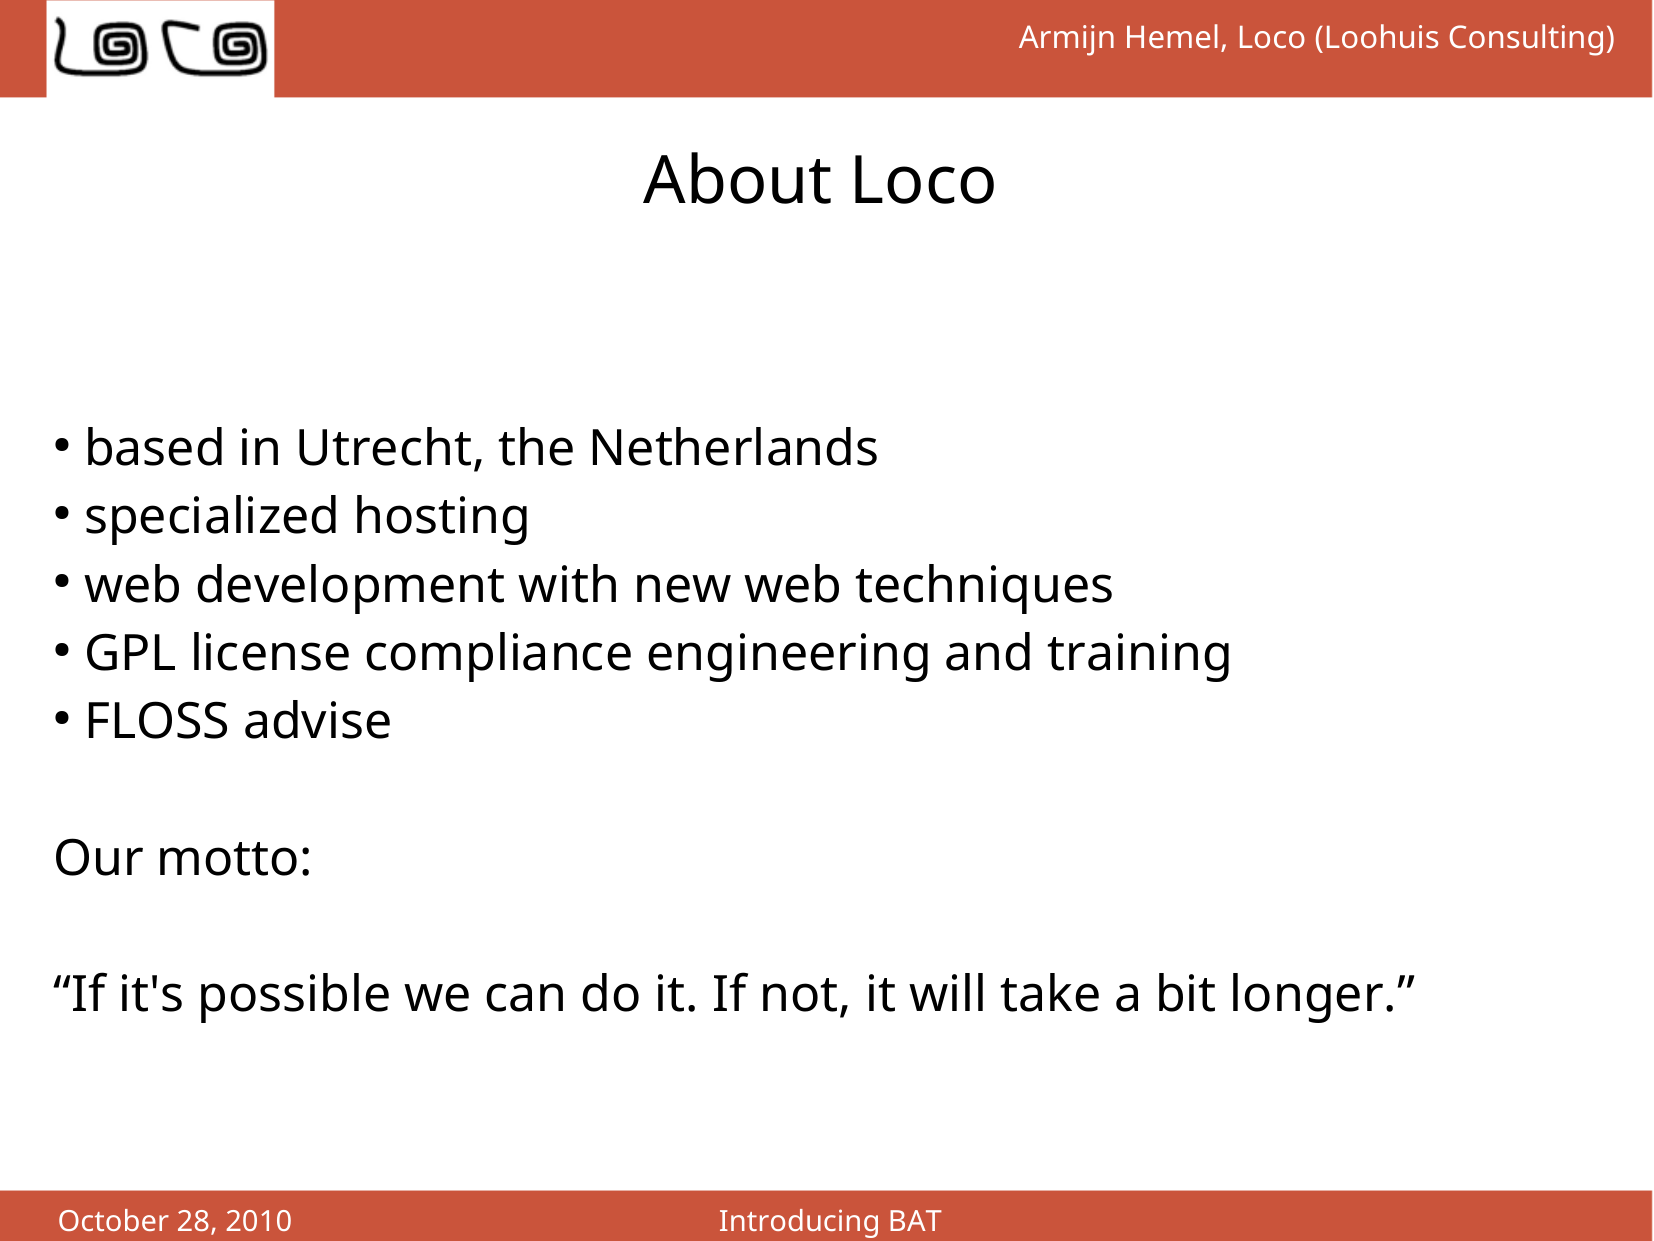

# About Loco
 based in Utrecht, the Netherlands
 specialized hosting
 web development with new web techniques
 GPL license compliance engineering and training
 FLOSS advise
Our motto:
“If it's possible we can do it. If not, it will take a bit longer.”
Comet: practical solution or crutch?